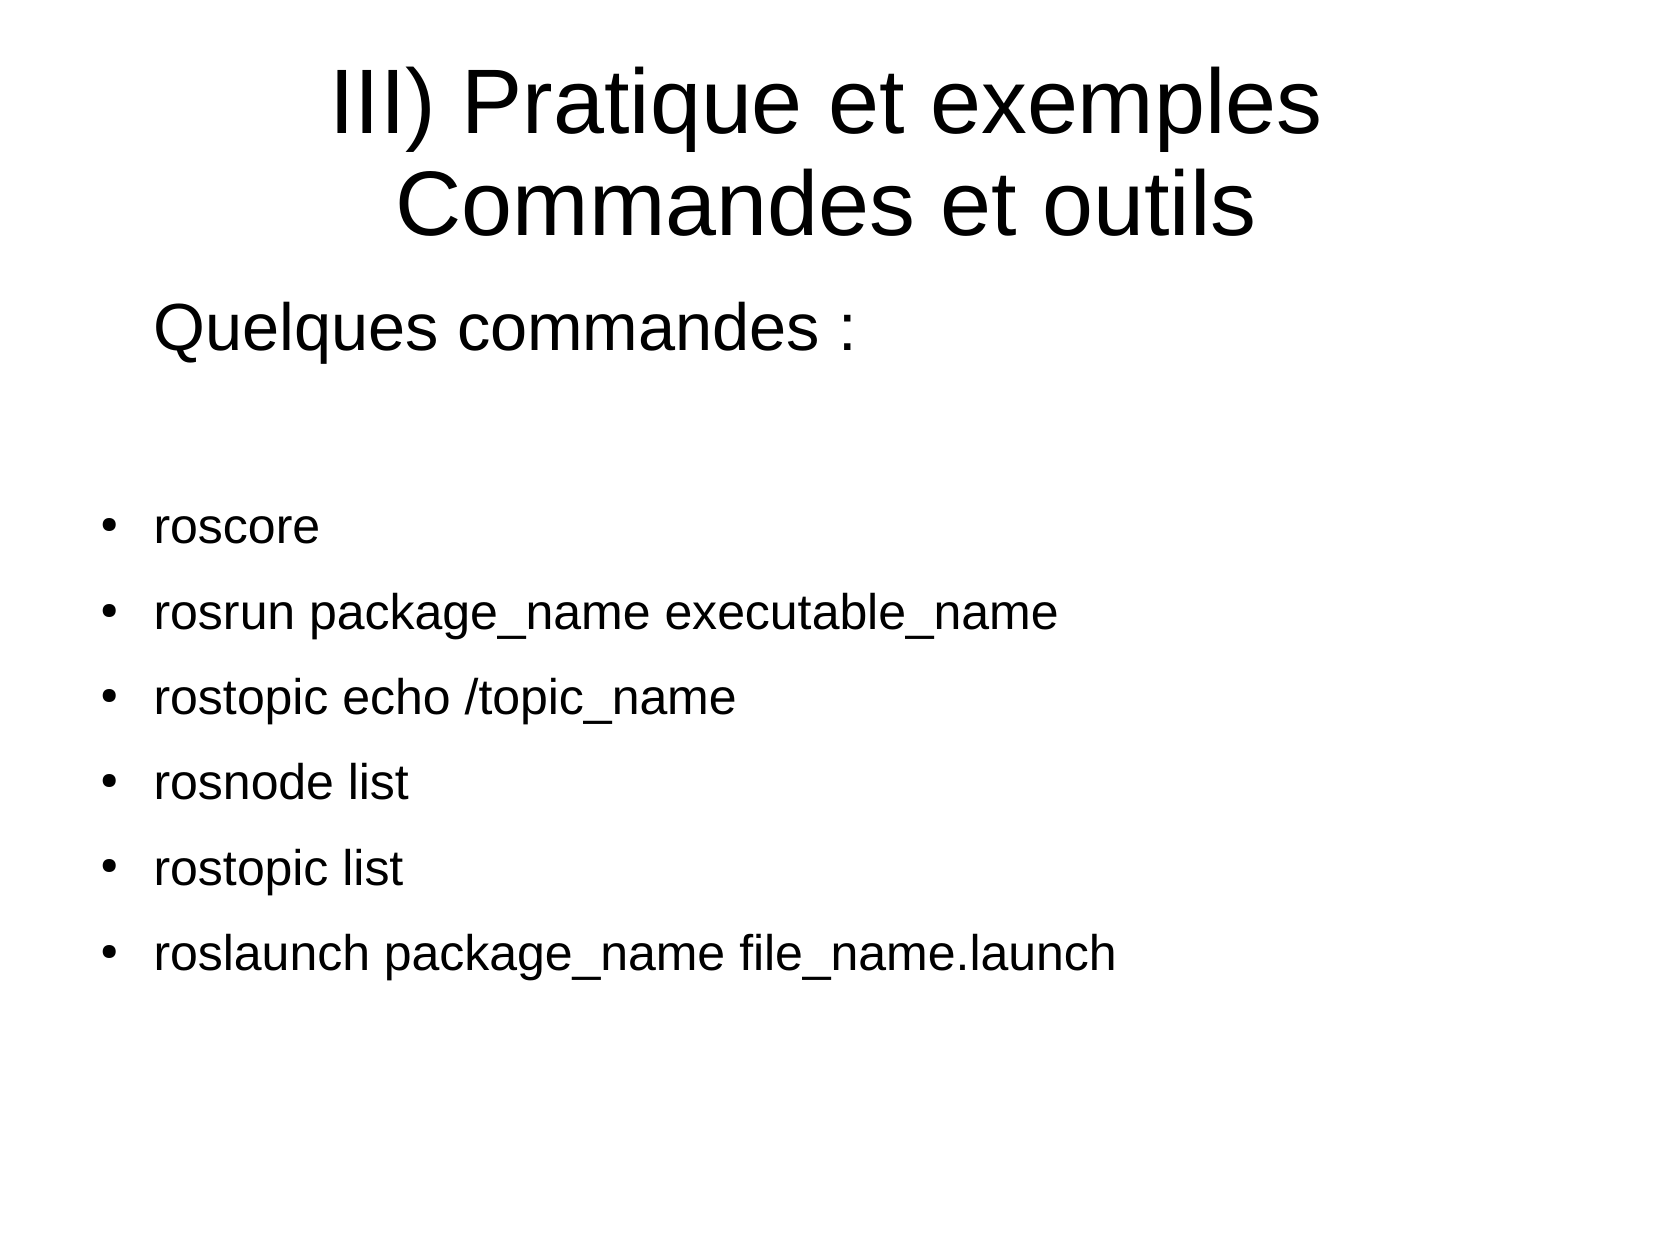

# III) Pratique et exemples Commandes et outils
Quelques commandes :
roscore
rosrun package_name executable_name
rostopic echo /topic_name
rosnode list
rostopic list
roslaunch package_name file_name.launch